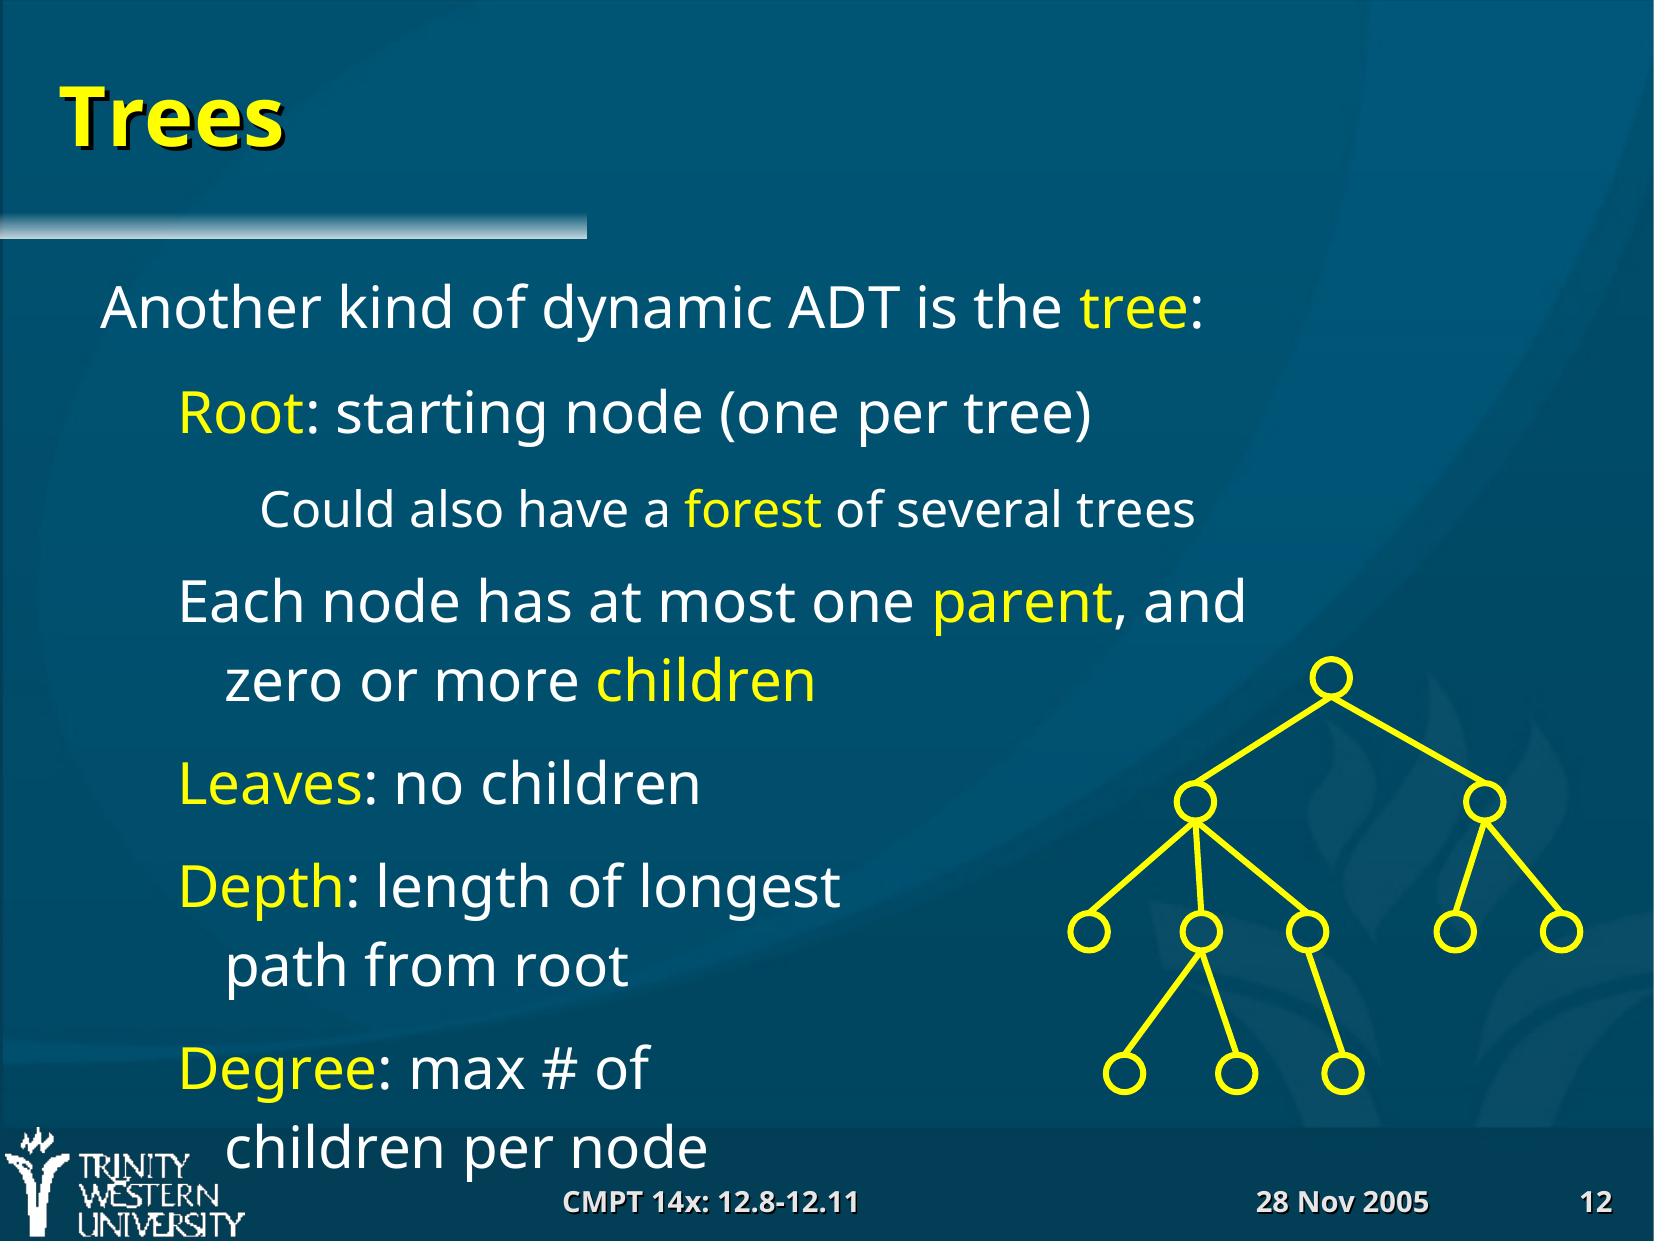

# Trees
Another kind of dynamic ADT is the tree:
Root: starting node (one per tree)
Could also have a forest of several trees
Each node has at most one parent, and zero or more children
Leaves: no children
Depth: length of longest
path from root
Degree: max # of
children per node
CMPT 14x: 12.8-12.11
28 Nov 2005
12